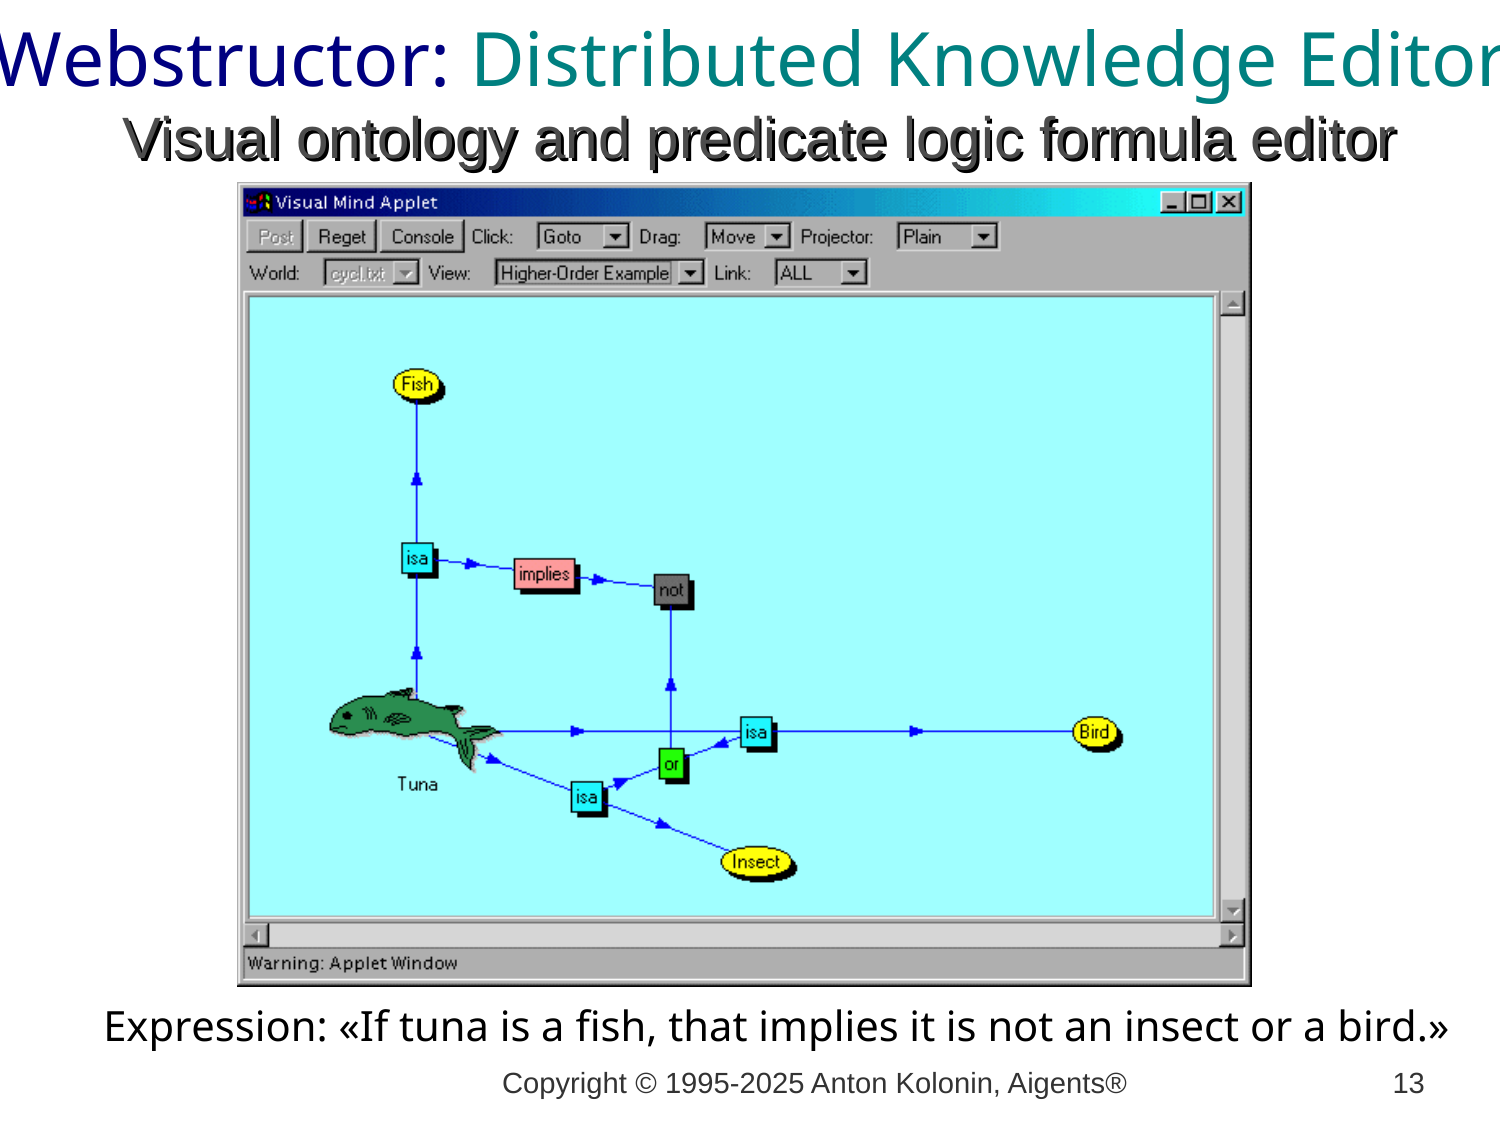

Webstructor: Distributed Knowledge Editor
# Visual ontology and predicate logic formula editor
Expression: «If tuna is a fish, that implies it is not an insect or a bird.»
Copyright © 1995-2025 Anton Kolonin, Aigents®
13